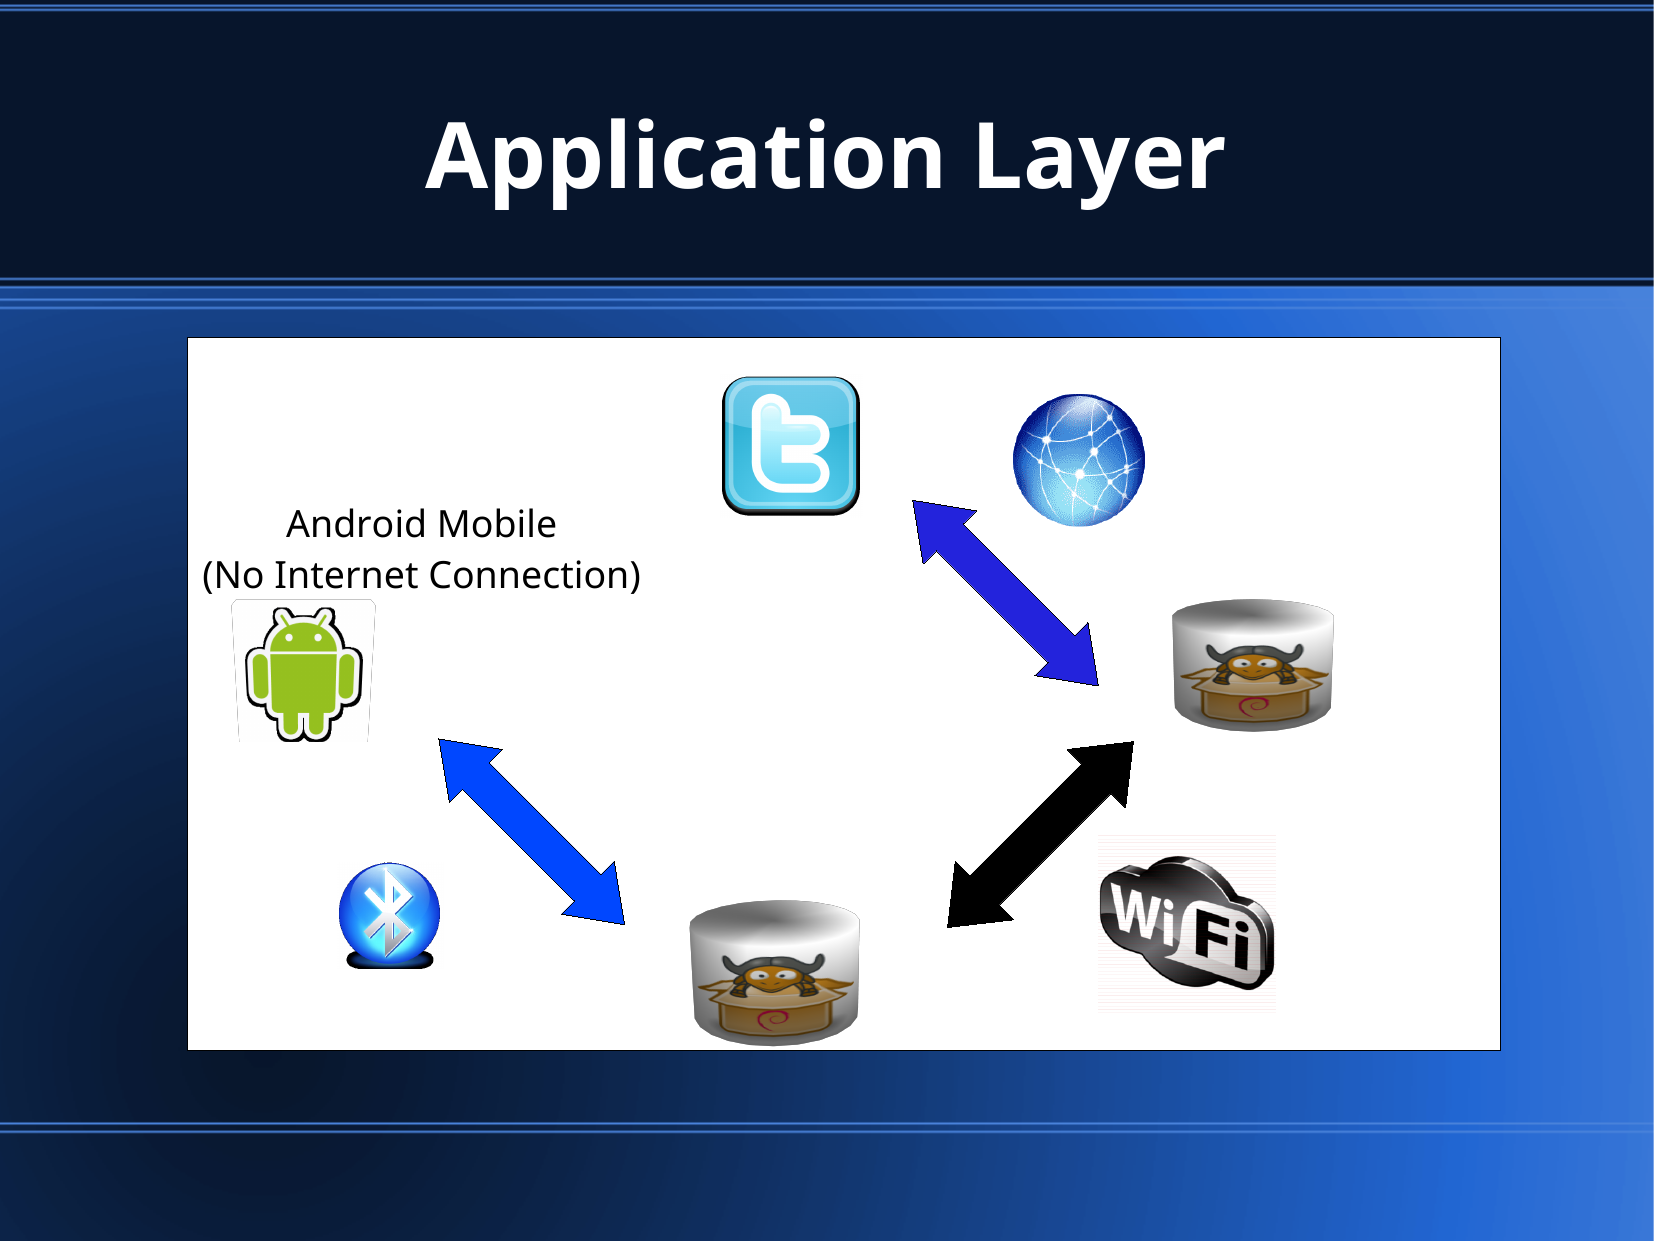

# Application Layer
Android Mobile
(No Internet Connection)
Internet
cBox 2
cBox 1